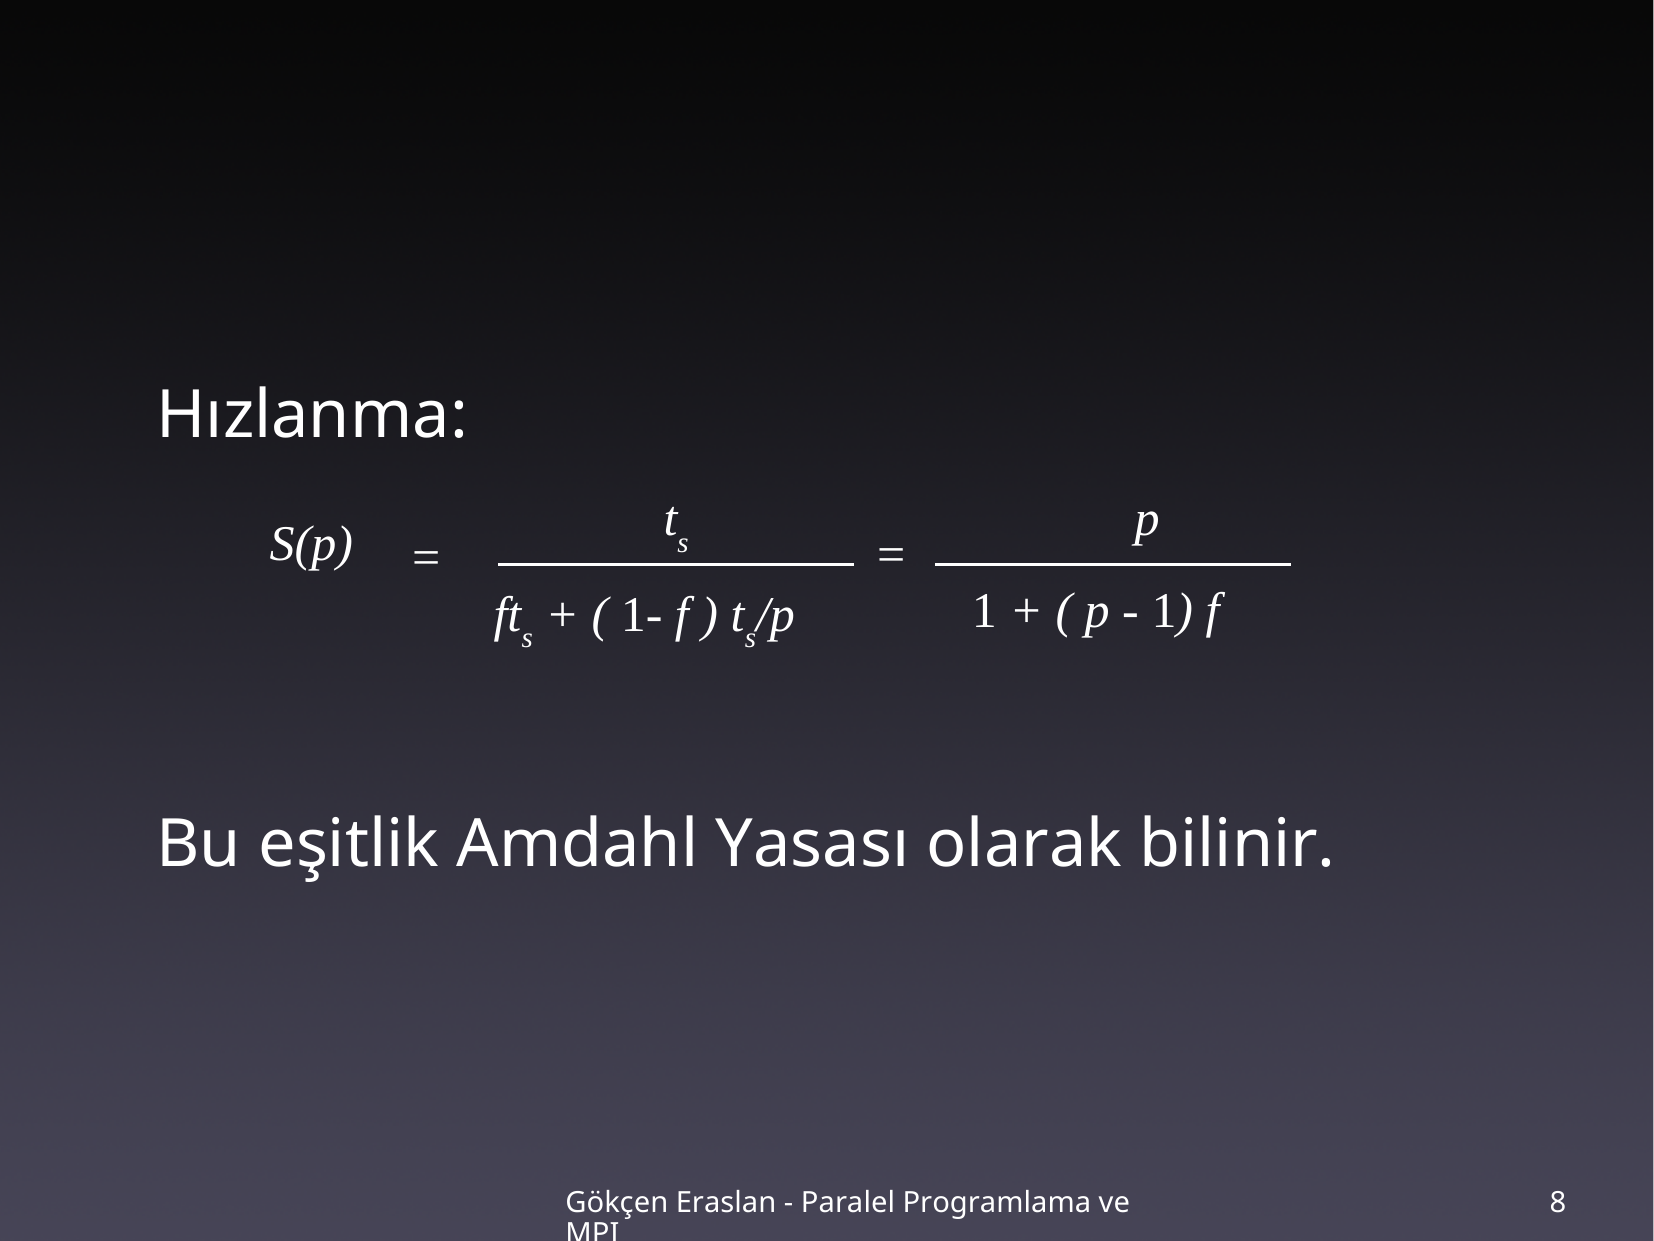

# Hızlanma:
Bu eşitlik Amdahl Yasası olarak bilinir.
ts p
S(p)
=
=
1 + ( p - 1) f
fts + ( 1- f ) ts/p
Gökçen Eraslan - Paralel Programlama ve MPI
8